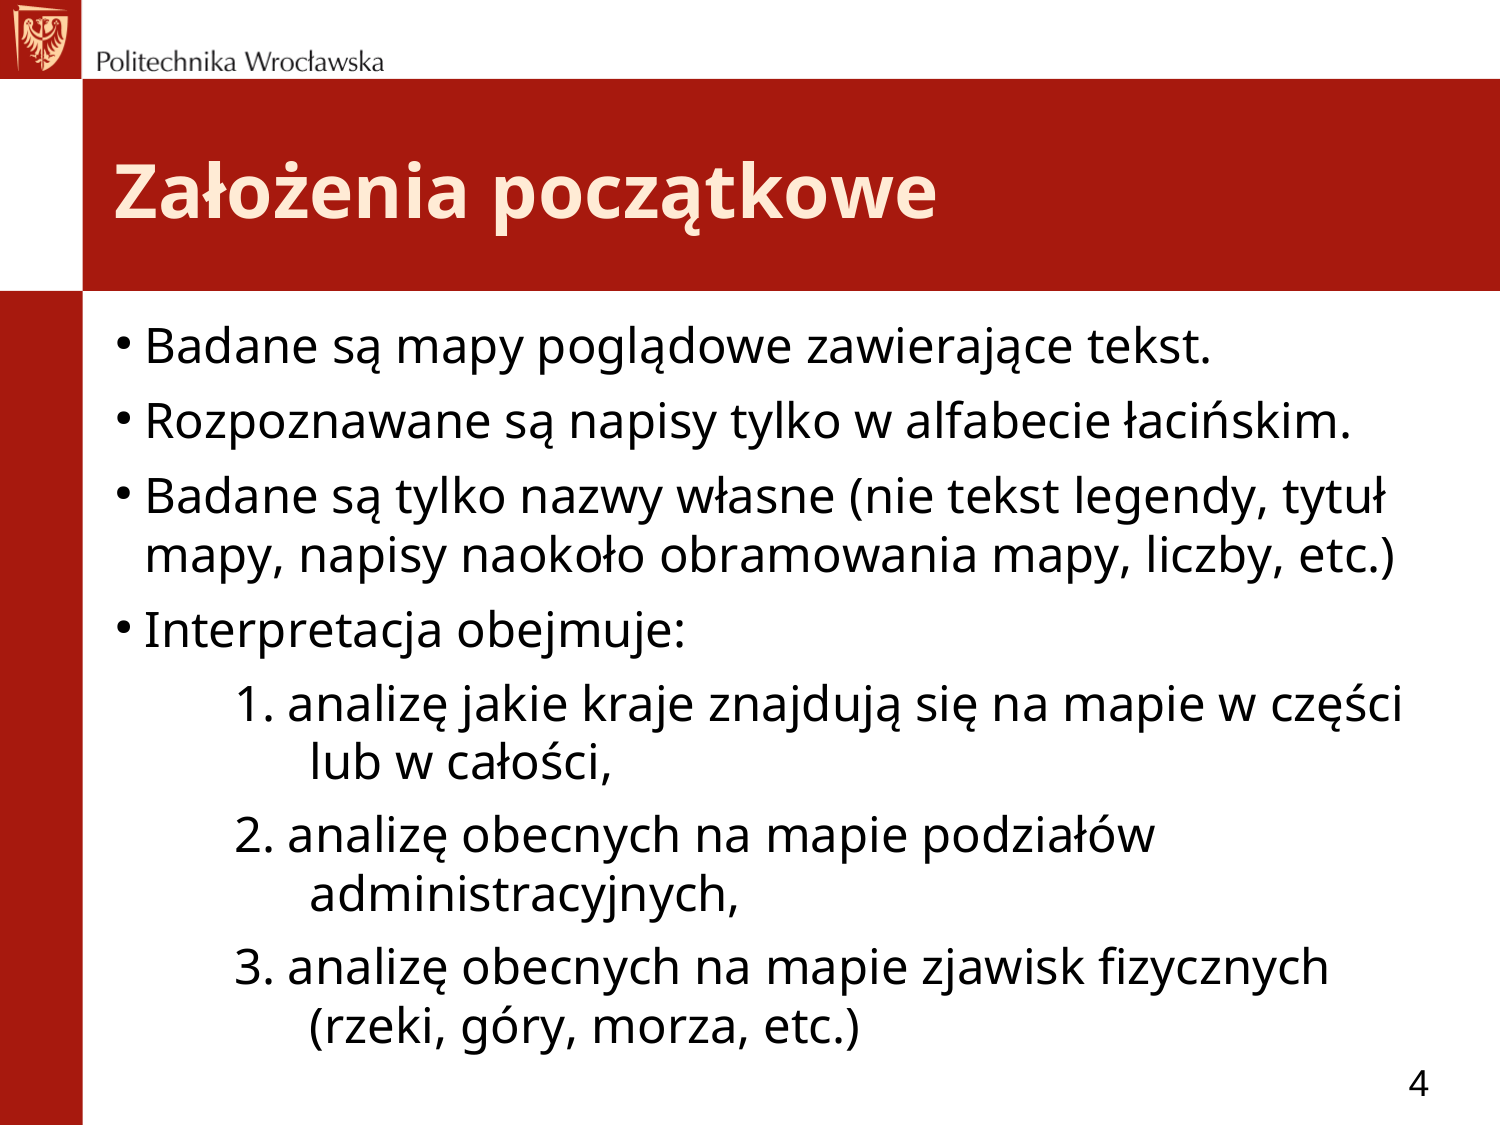

# Założenia początkowe
Badane są mapy poglądowe zawierające tekst.
Rozpoznawane są napisy tylko w alfabecie łacińskim.
Badane są tylko nazwy własne (nie tekst legendy, tytuł mapy, napisy naokoło obramowania mapy, liczby, etc.)
Interpretacja obejmuje:
 analizę jakie kraje znajdują się na mapie w części lub w całości,
 analizę obecnych na mapie podziałów administracyjnych,
 analizę obecnych na mapie zjawisk fizycznych (rzeki, góry, morza, etc.)